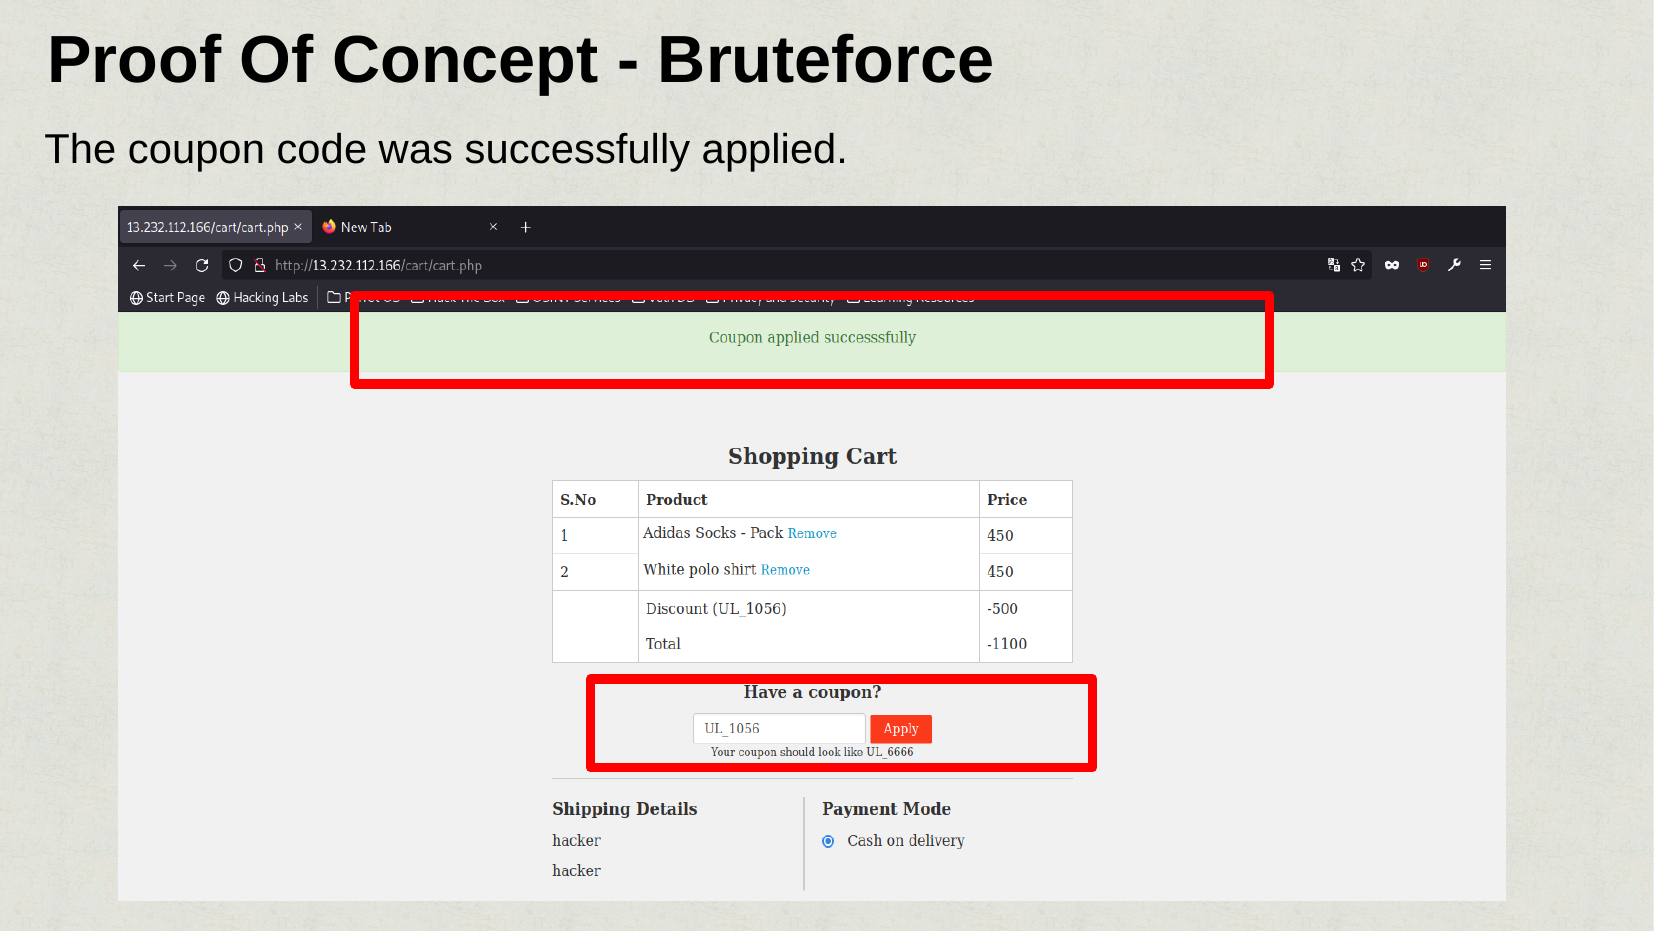

# Proof Of Concept - Bruteforce
The coupon code was successfully applied.